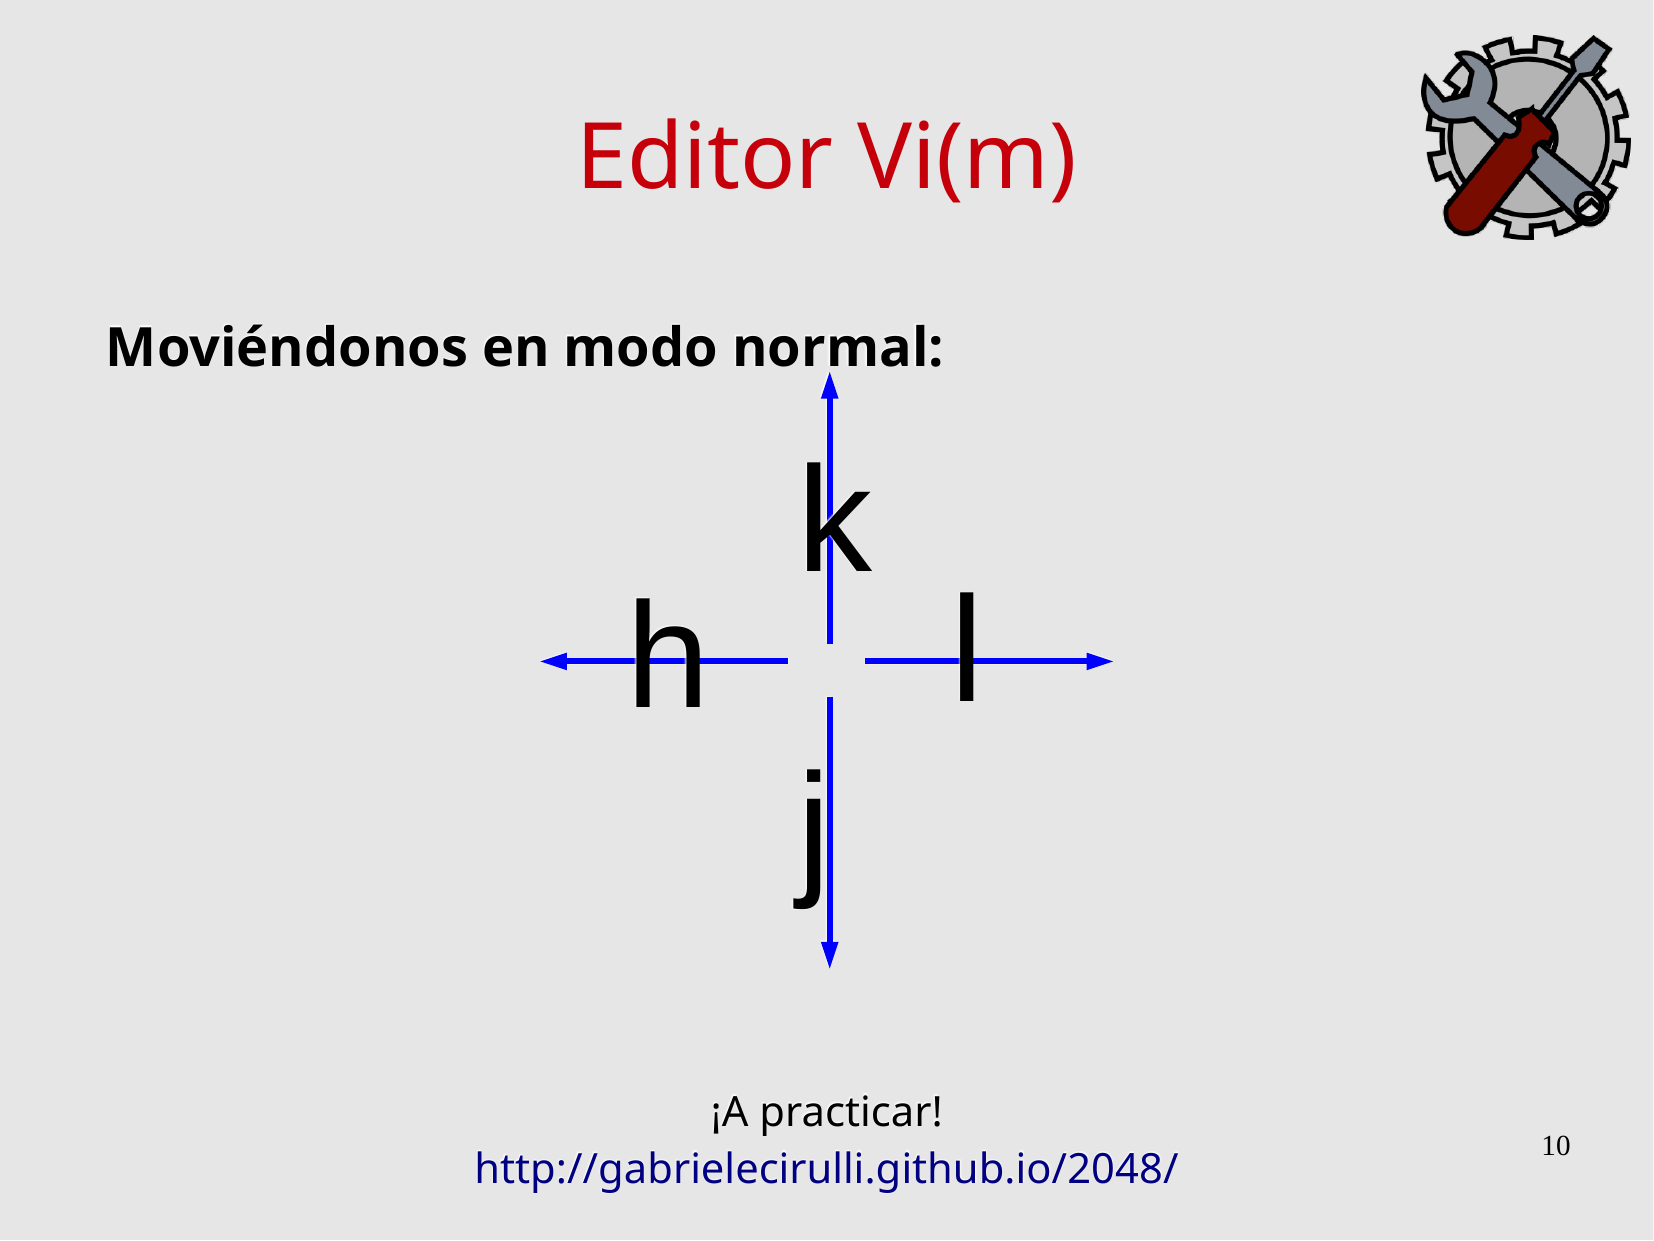

# Editor Vi(m)
Moviéndonos en modo normal:
k
l
h
j
¡A practicar!http://gabrielecirulli.github.io/2048/
10